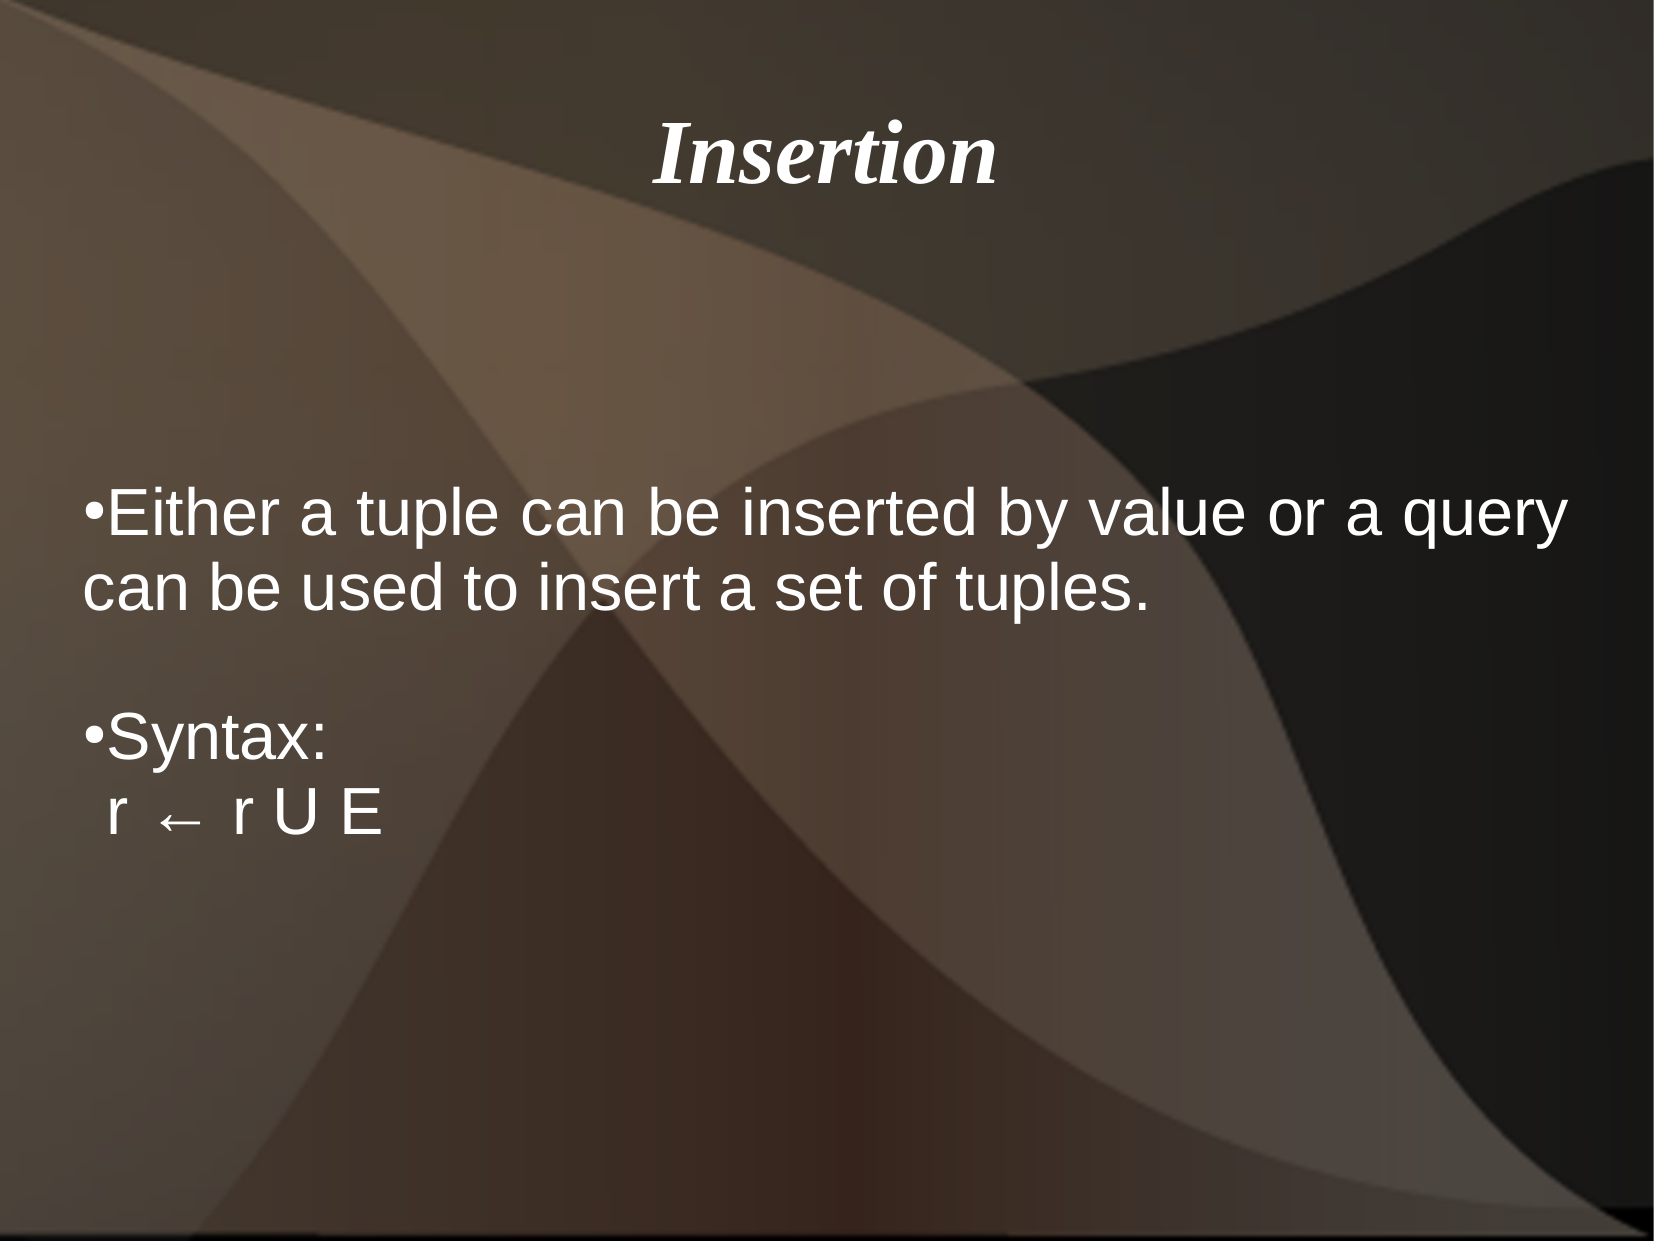

# Insertion
Either a tuple can be inserted by value or a query can be used to insert a set of tuples.
Syntax:
r ← r U E